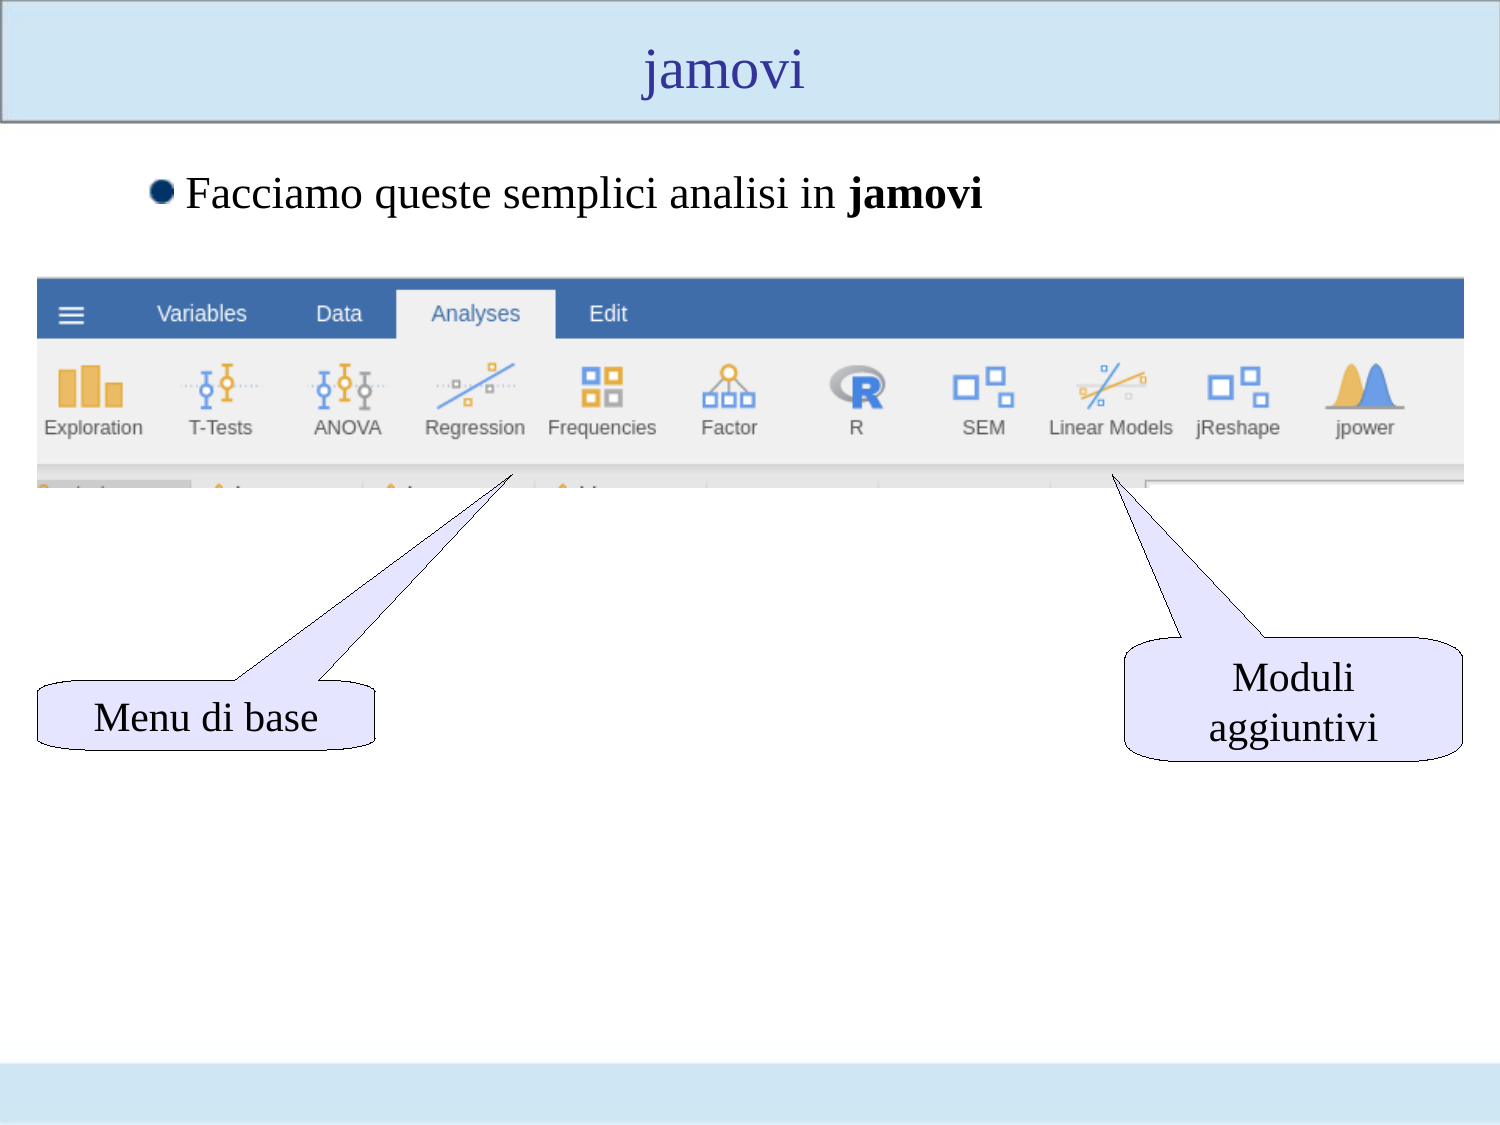

# jamovi
 Facciamo queste semplici analisi in jamovi
Moduli aggiuntivi
Menu di base
90